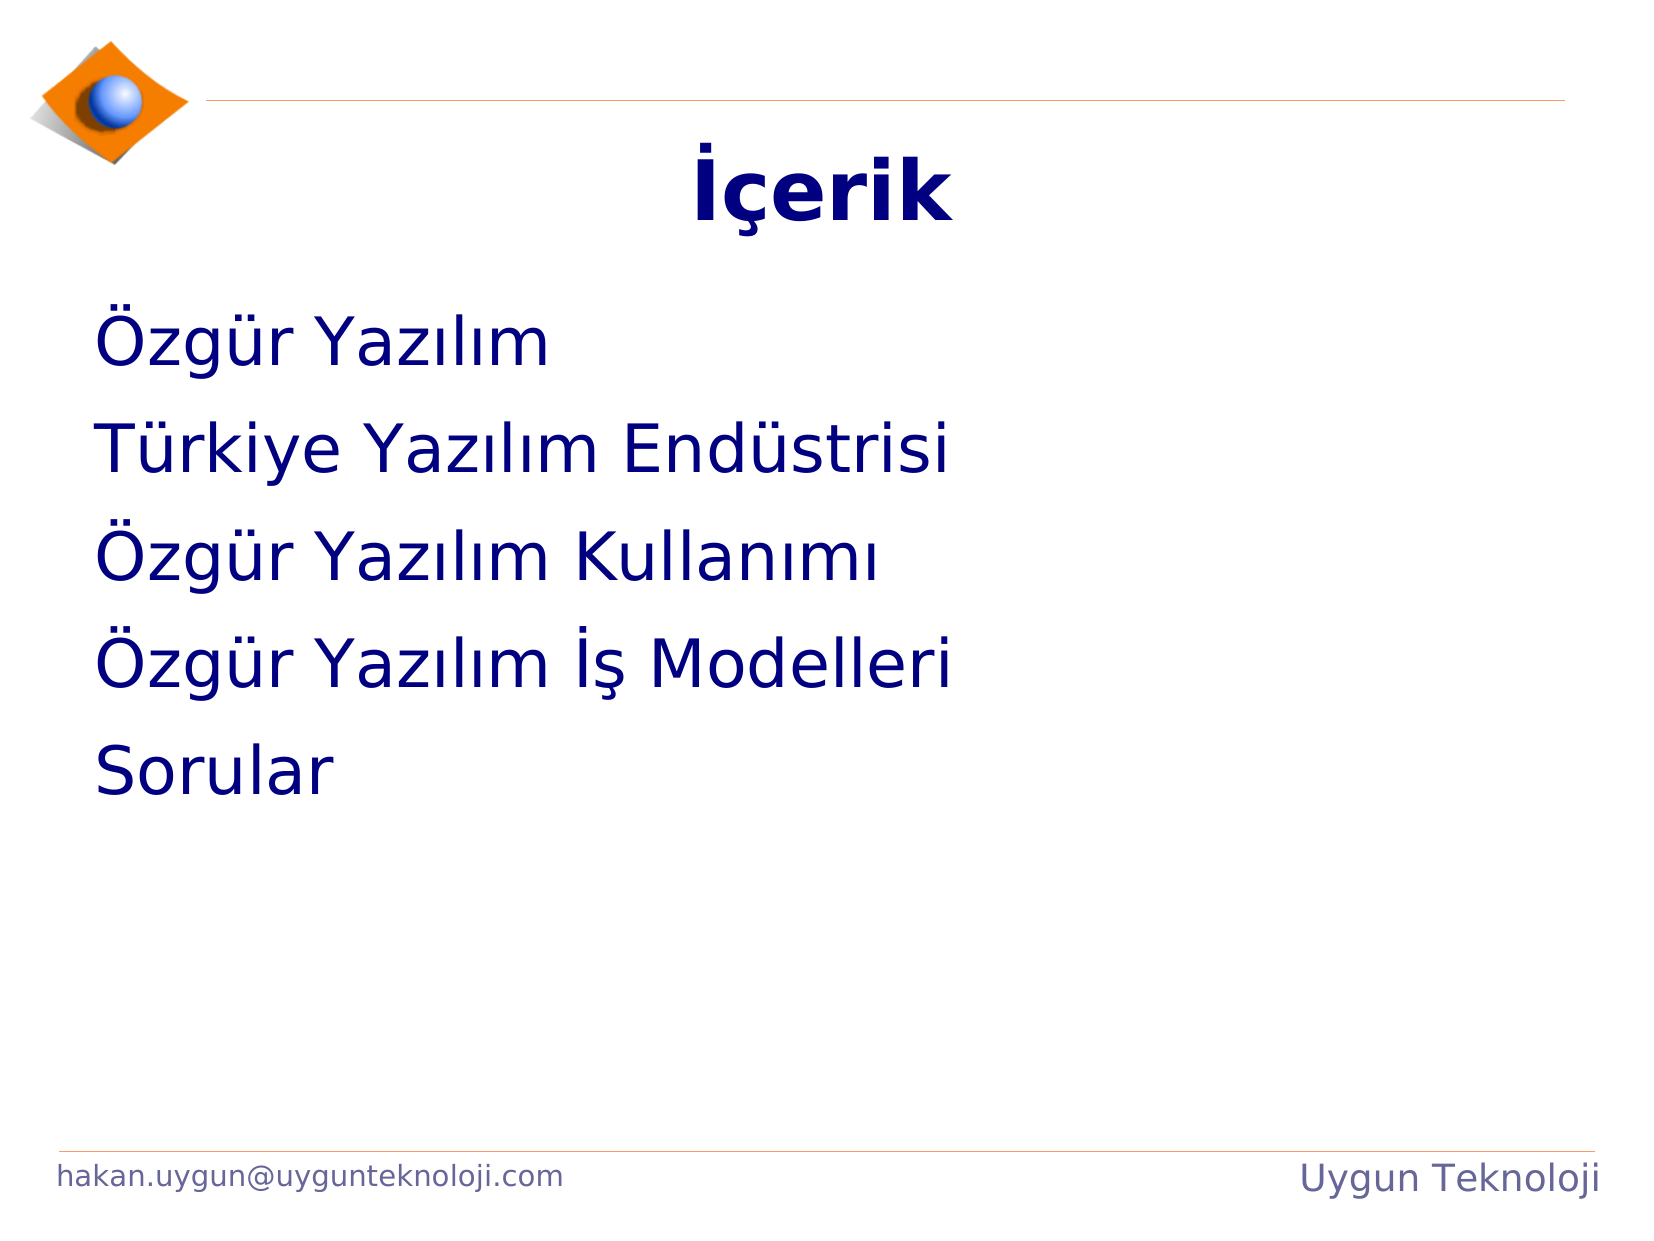

# İçerik
Özgür Yazılım
Türkiye Yazılım Endüstrisi
Özgür Yazılım Kullanımı
Özgür Yazılım İş Modelleri
Sorular